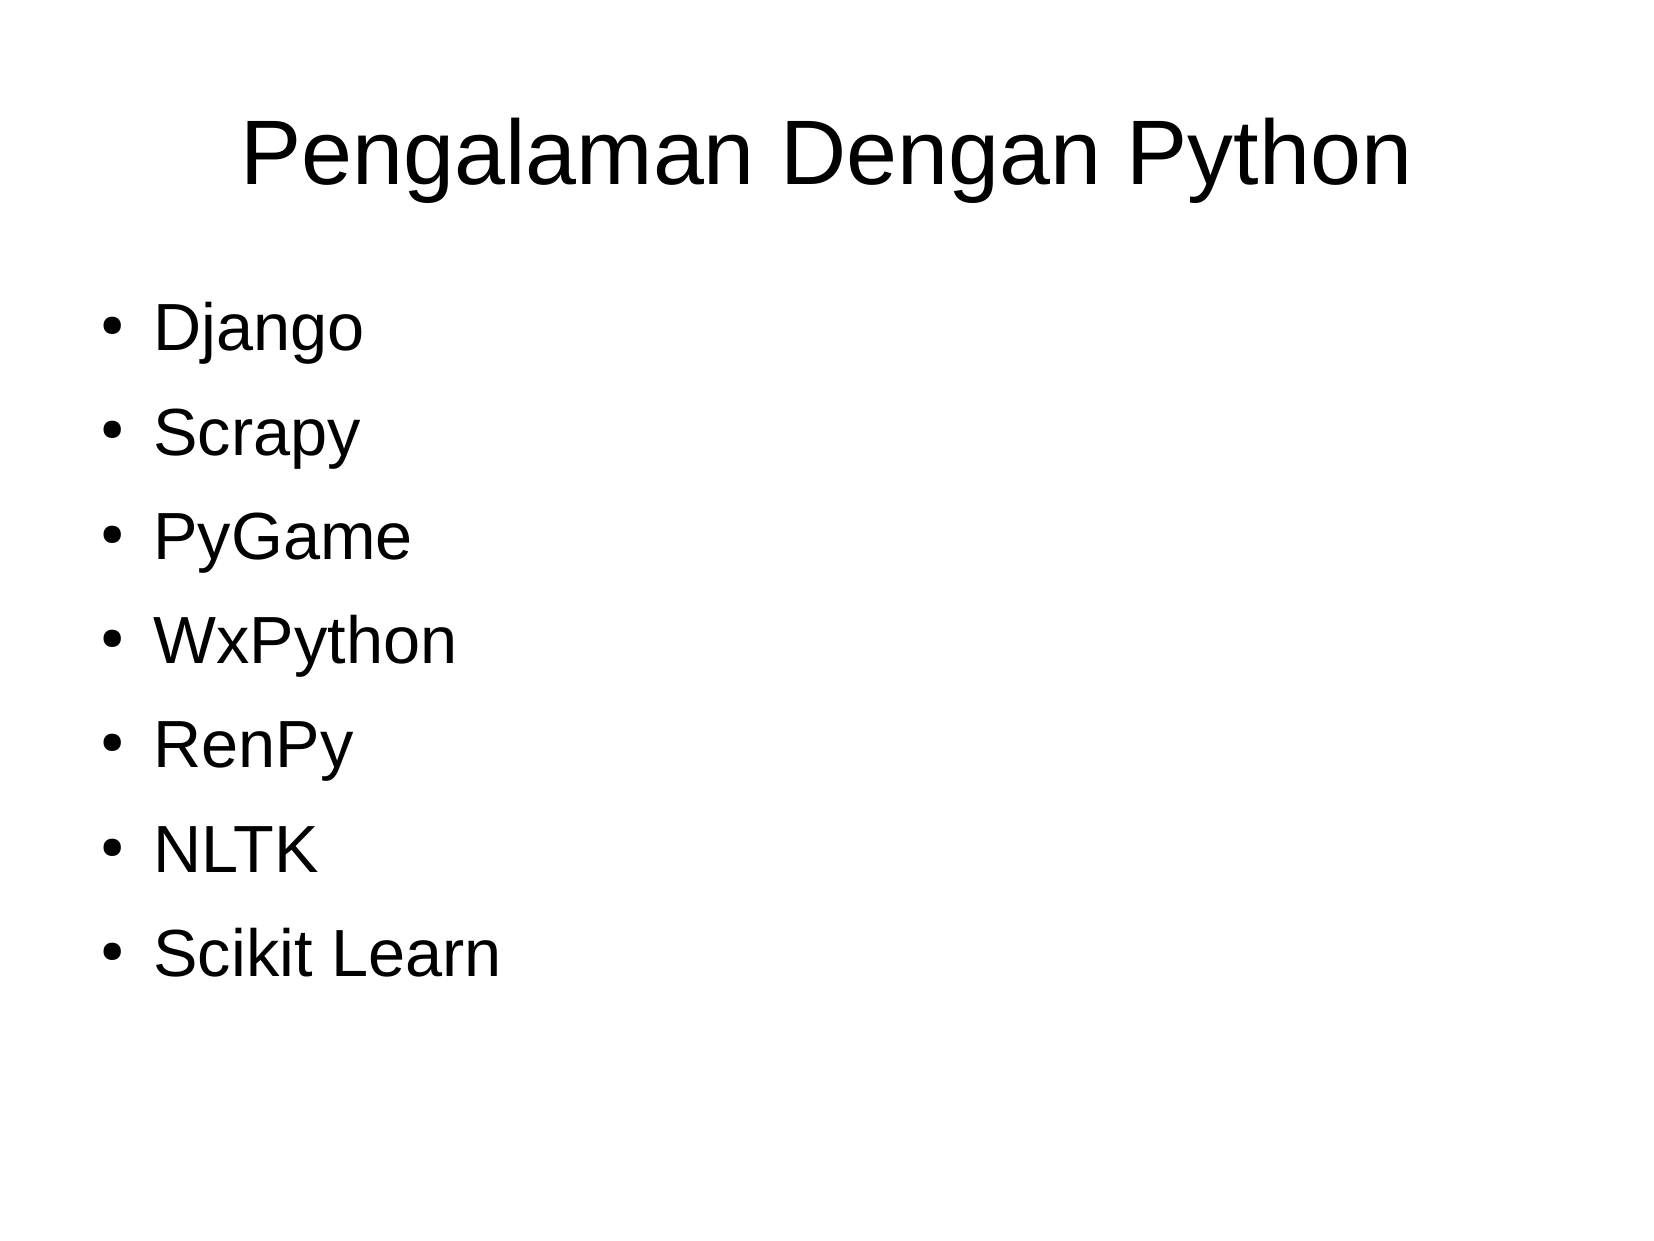

# Pengalaman Dengan Python
Django
Scrapy
PyGame
WxPython
RenPy
NLTK
Scikit Learn